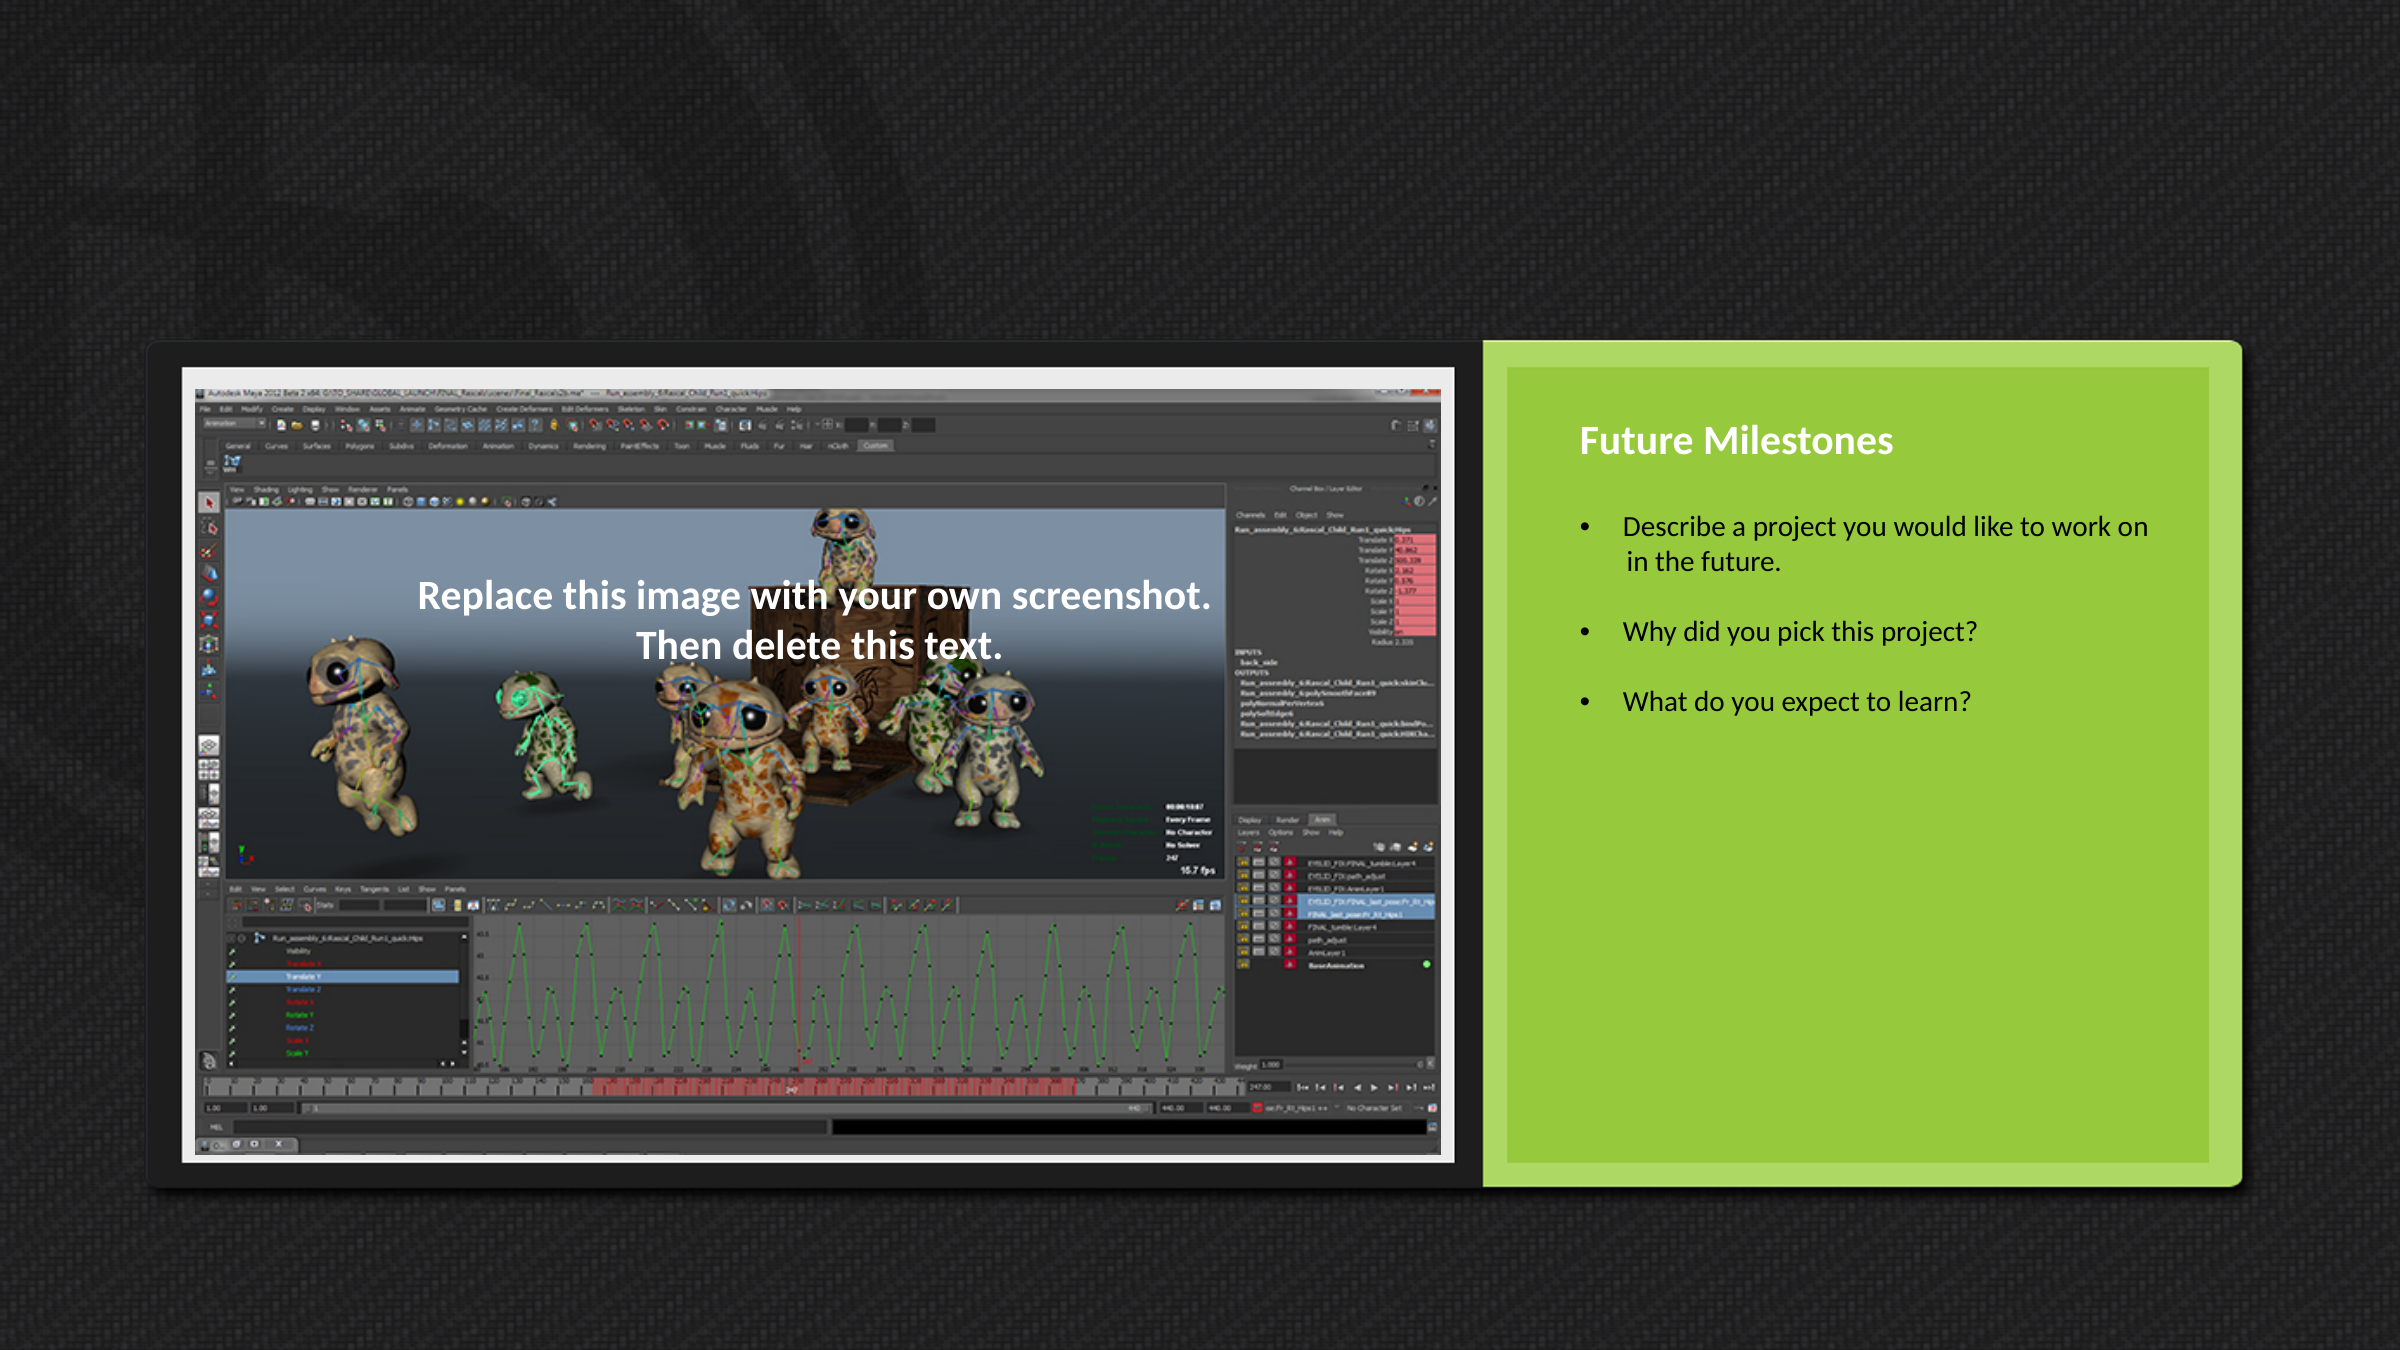

Future Milestones
• Describe a project you would like to work on in the future.
• Why did you pick this project?
• What do you expect to learn?
Replace this image with your own screenshot.
Then delete this text.